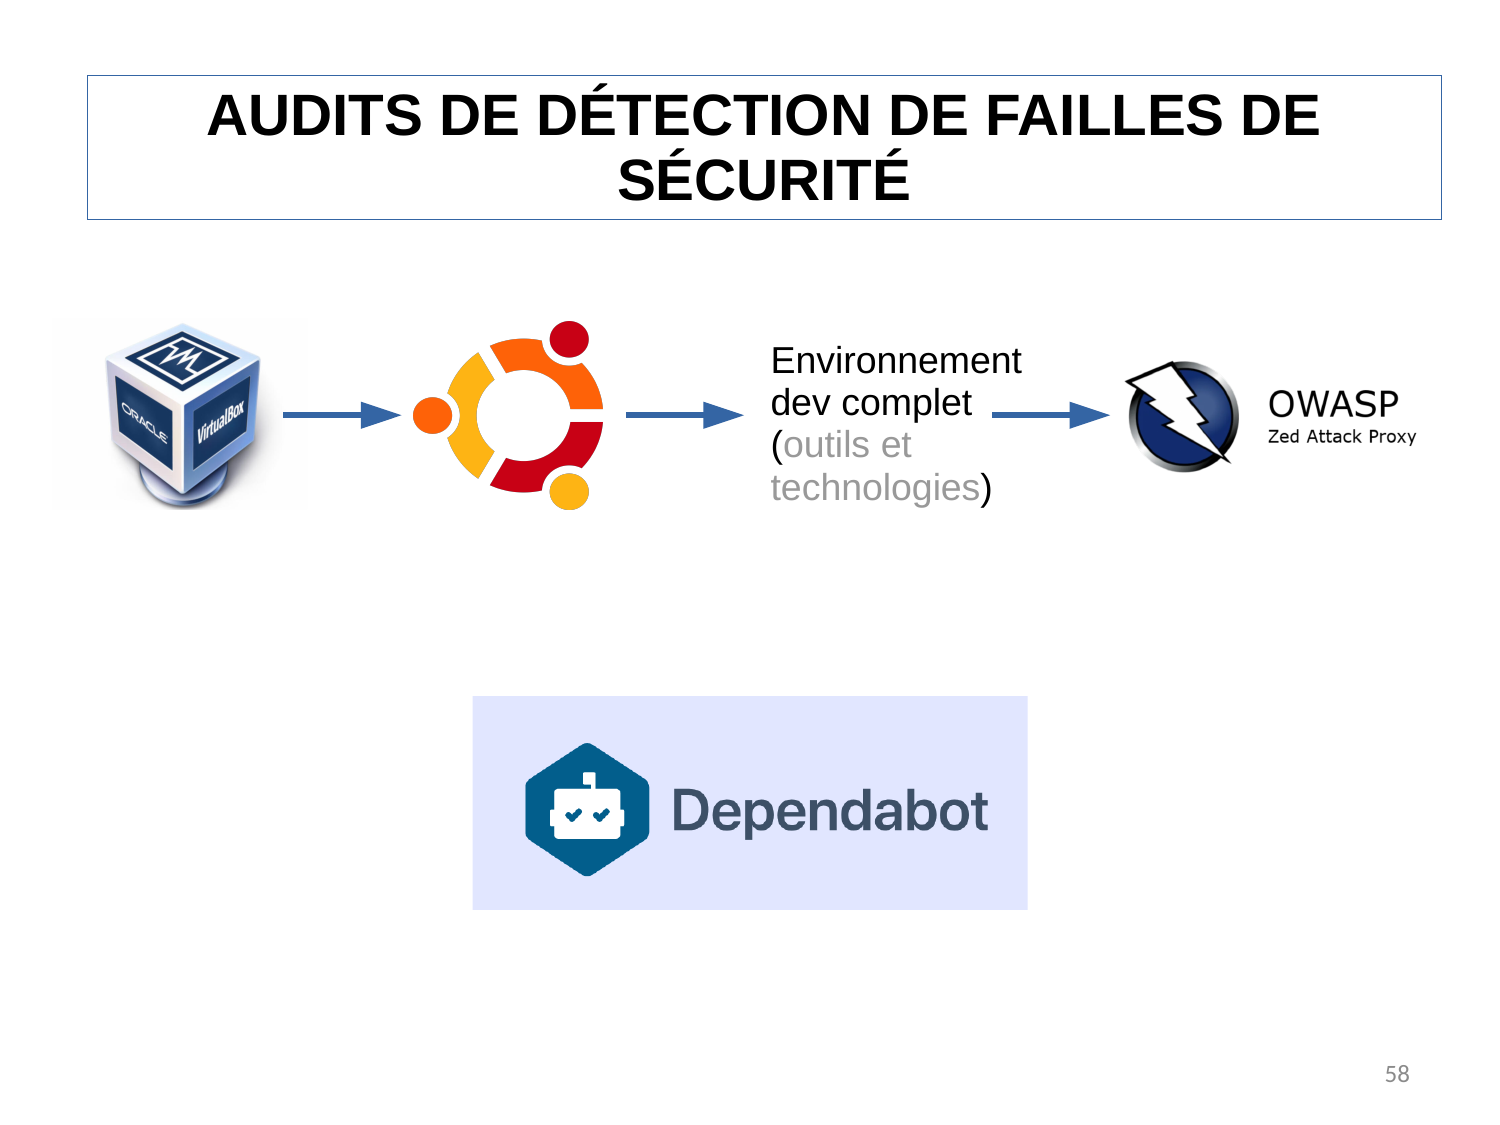

AUDITS DE DÉTECTION DE FAILLES DE SÉCURITÉ
Environnement dev complet (outils et technologies)
Soutenance Concepteur Développeur d'Application - David Saoud - 26/11/2020
58